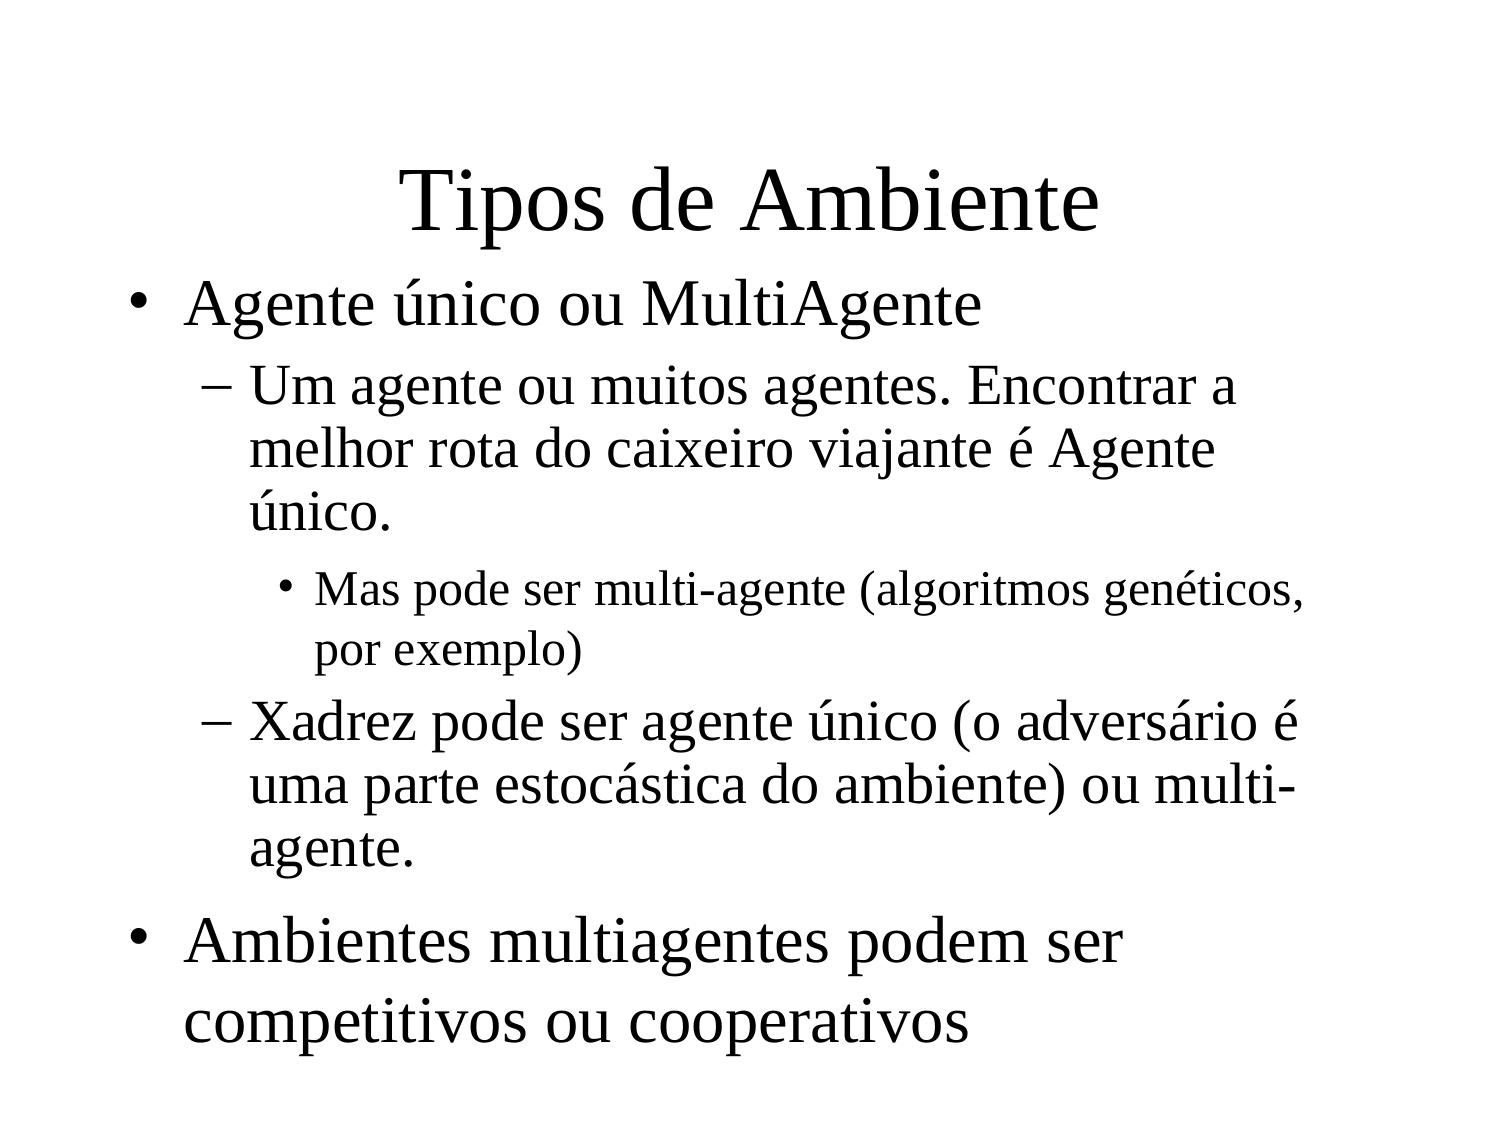

# Tipos de Ambiente
Agente único ou MultiAgente
Um agente ou muitos agentes. Encontrar a melhor rota do caixeiro viajante é Agente único.
Mas pode ser multi-agente (algoritmos genéticos, por exemplo)
Xadrez pode ser agente único (o adversário é uma parte estocástica do ambiente) ou multi-agente.
Ambientes multiagentes podem ser competitivos ou cooperativos